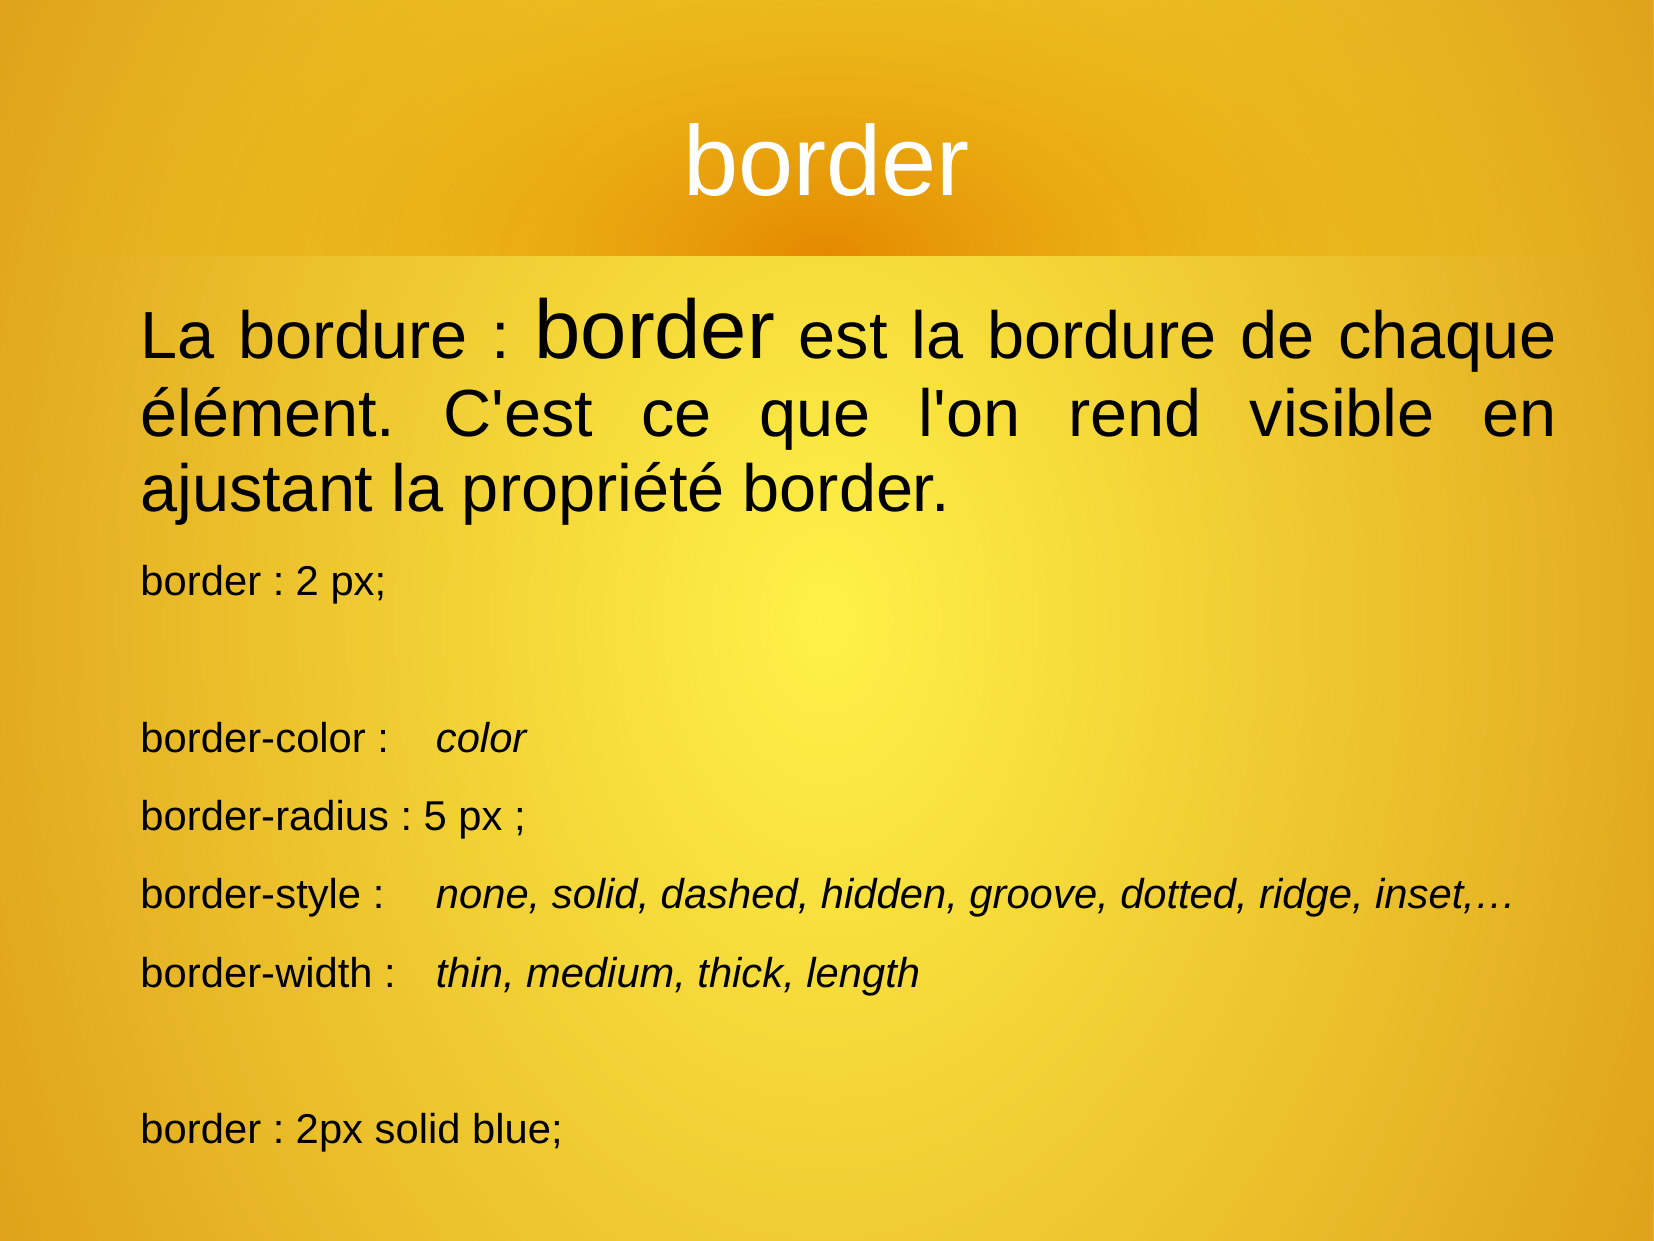

# border
La bordure : border est la bordure de chaque élément. C'est ce que l'on rend visible en ajustant la propriété border.
border : 2 px;
border-color :	color
border-radius : 5 px ;
border-style : 	none, solid, dashed, hidden, groove, dotted, ridge, inset,…
border-width :	thin, medium, thick, length
border : 2px solid blue;